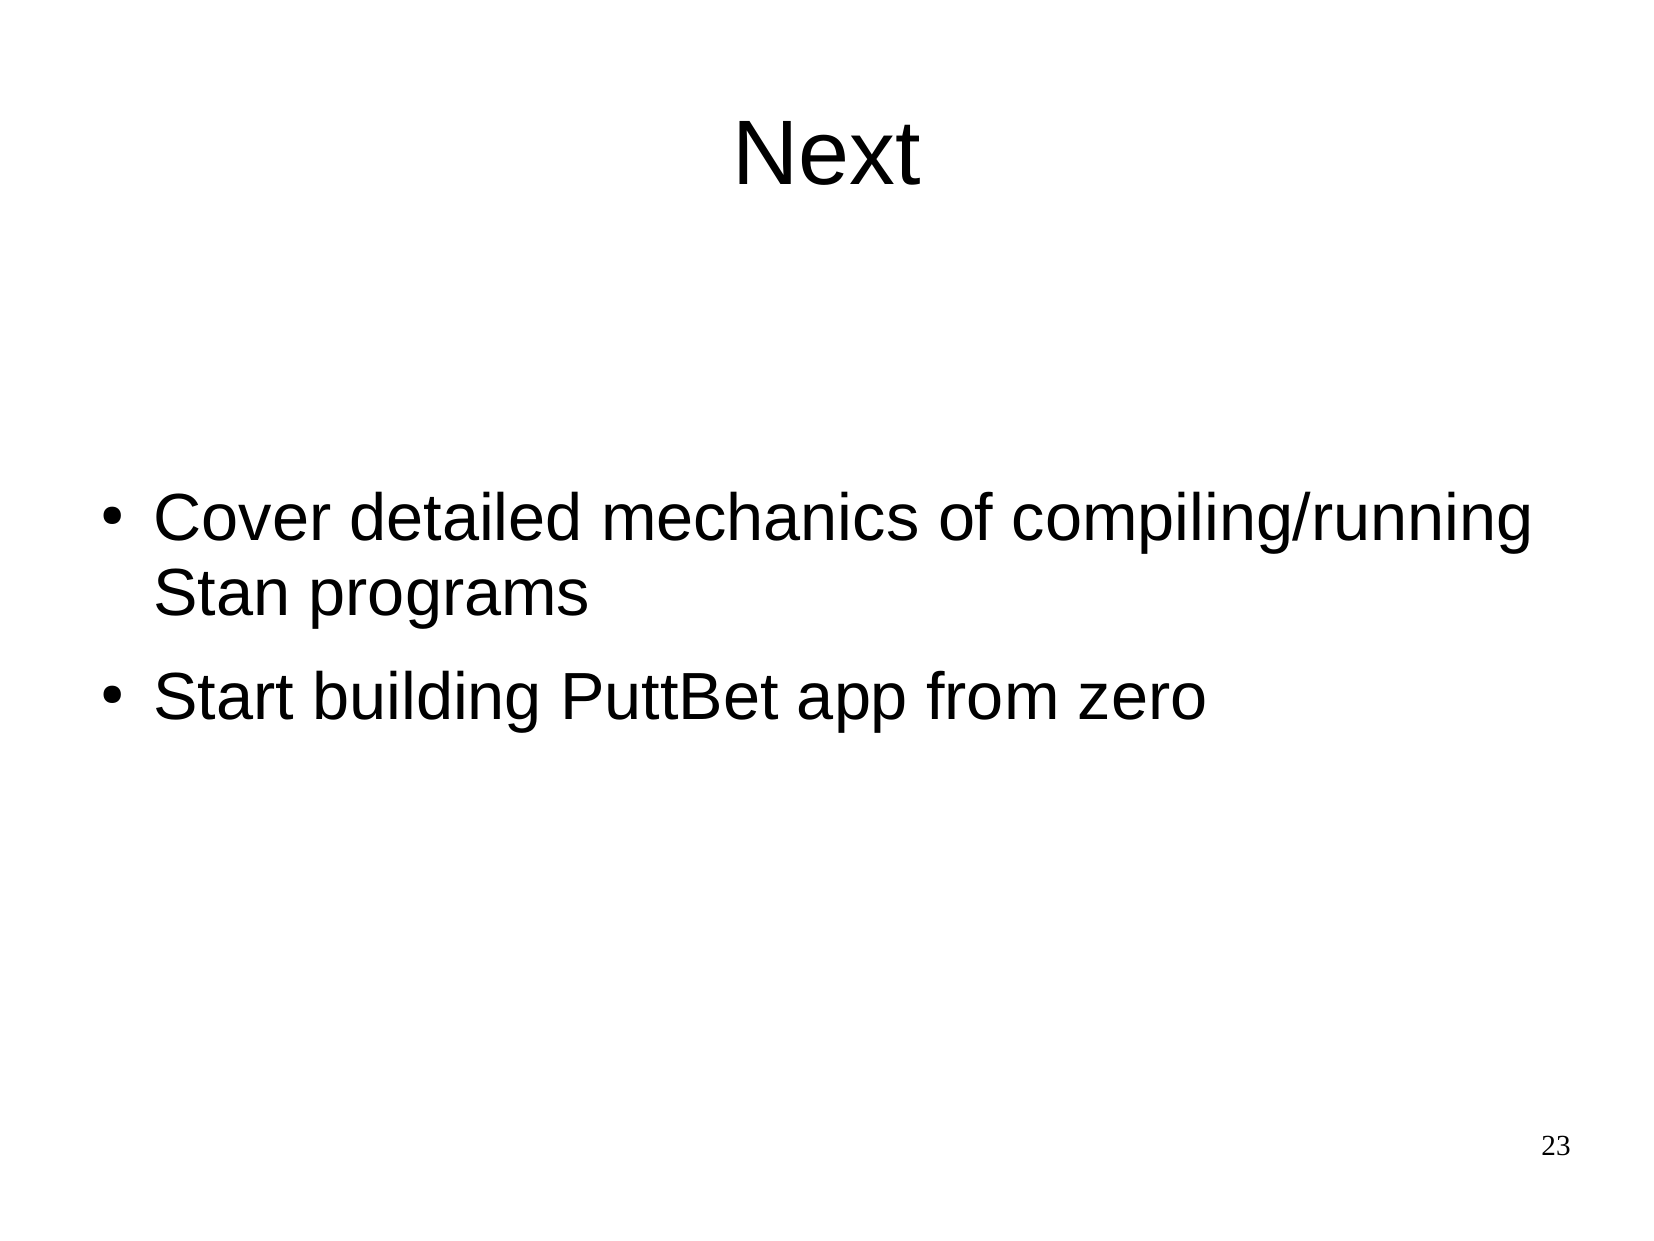

# Next
Cover detailed mechanics of compiling/running Stan programs
Start building PuttBet app from zero
23